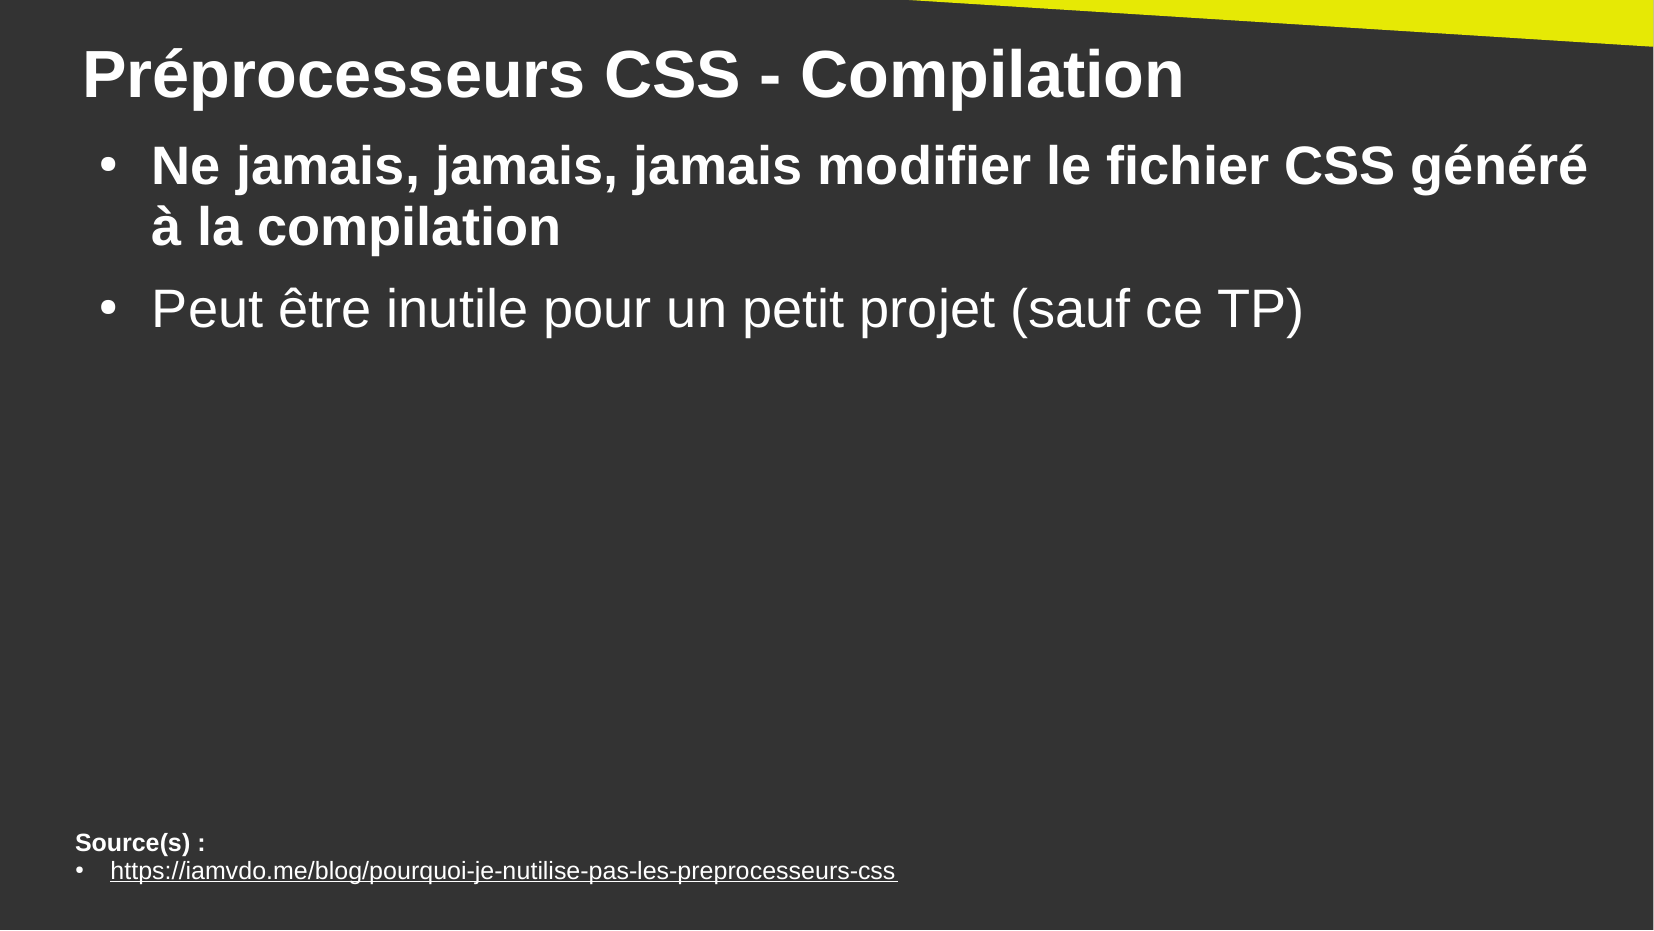

# Préprocesseurs CSS - Compilation
Ne jamais, jamais, jamais modifier le fichier CSS généré à la compilation
Peut être inutile pour un petit projet (sauf ce TP)
Source(s) :
https://iamvdo.me/blog/pourquoi-je-nutilise-pas-les-preprocesseurs-css